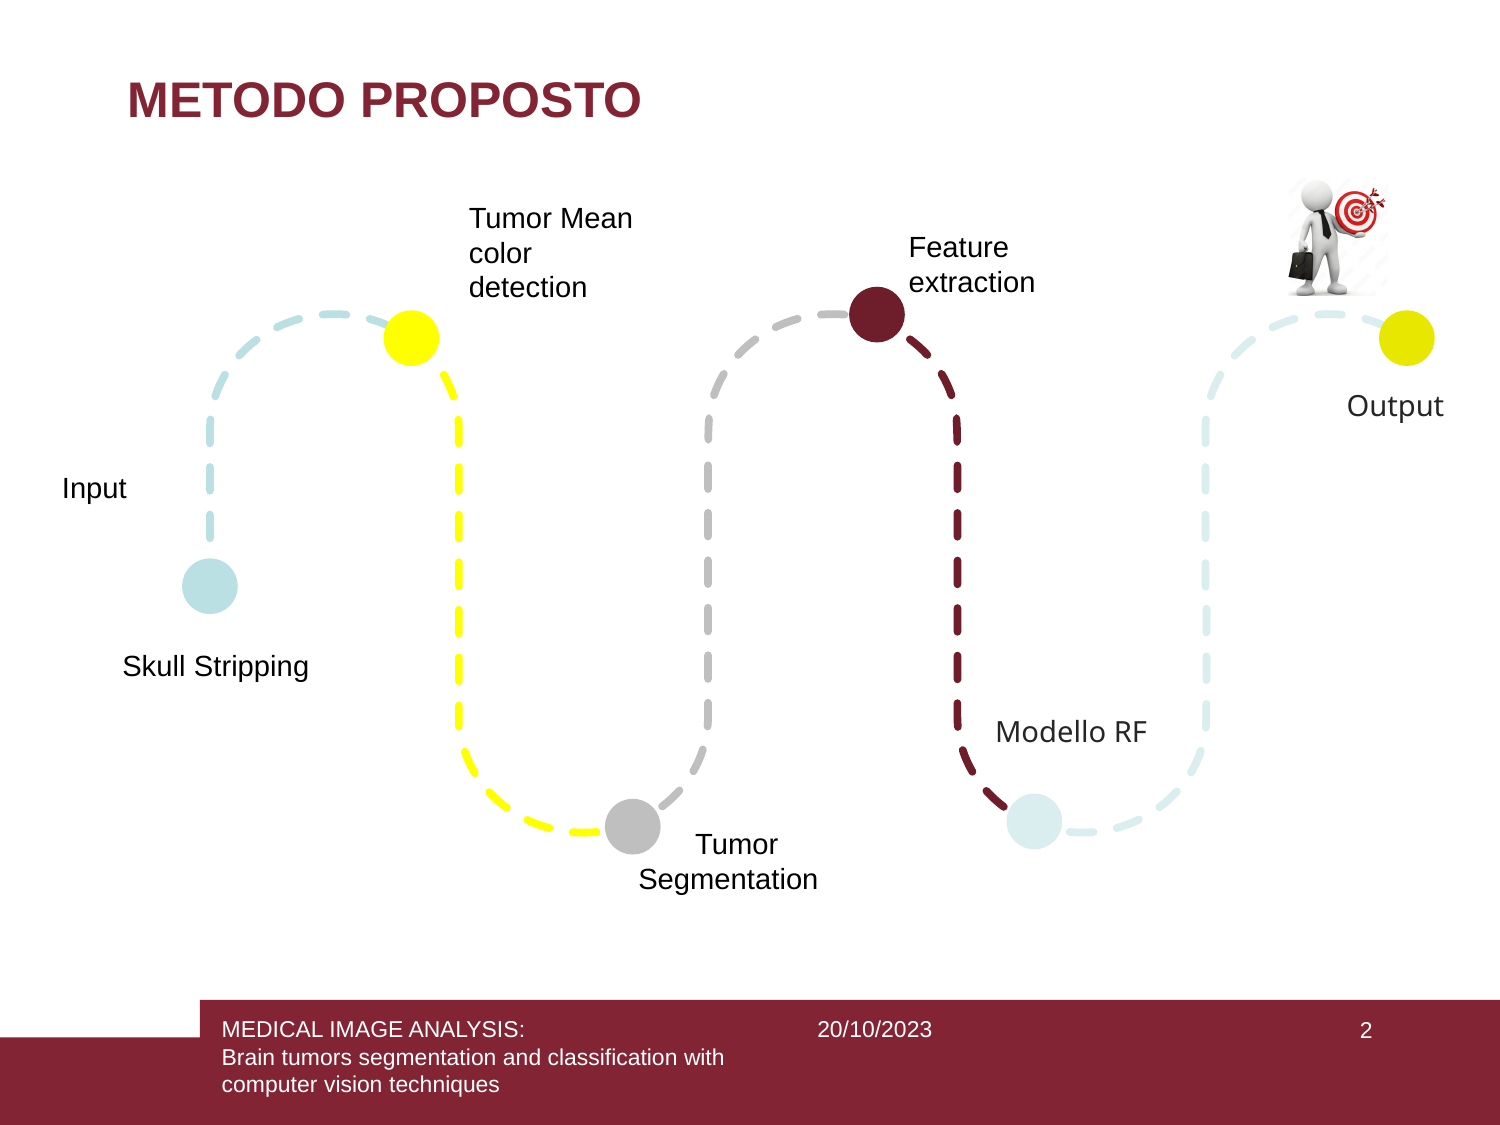

# METODO PROPOSTO
Tumor Mean color detection
Feature extraction
 Output
Input
Venus
Skull Stripping
Modello RF
 Tumor Segmentation
MEDICAL IMAGE ANALYSIS:
Brain tumors segmentation and classification with computer vision techniques
20/10/2023